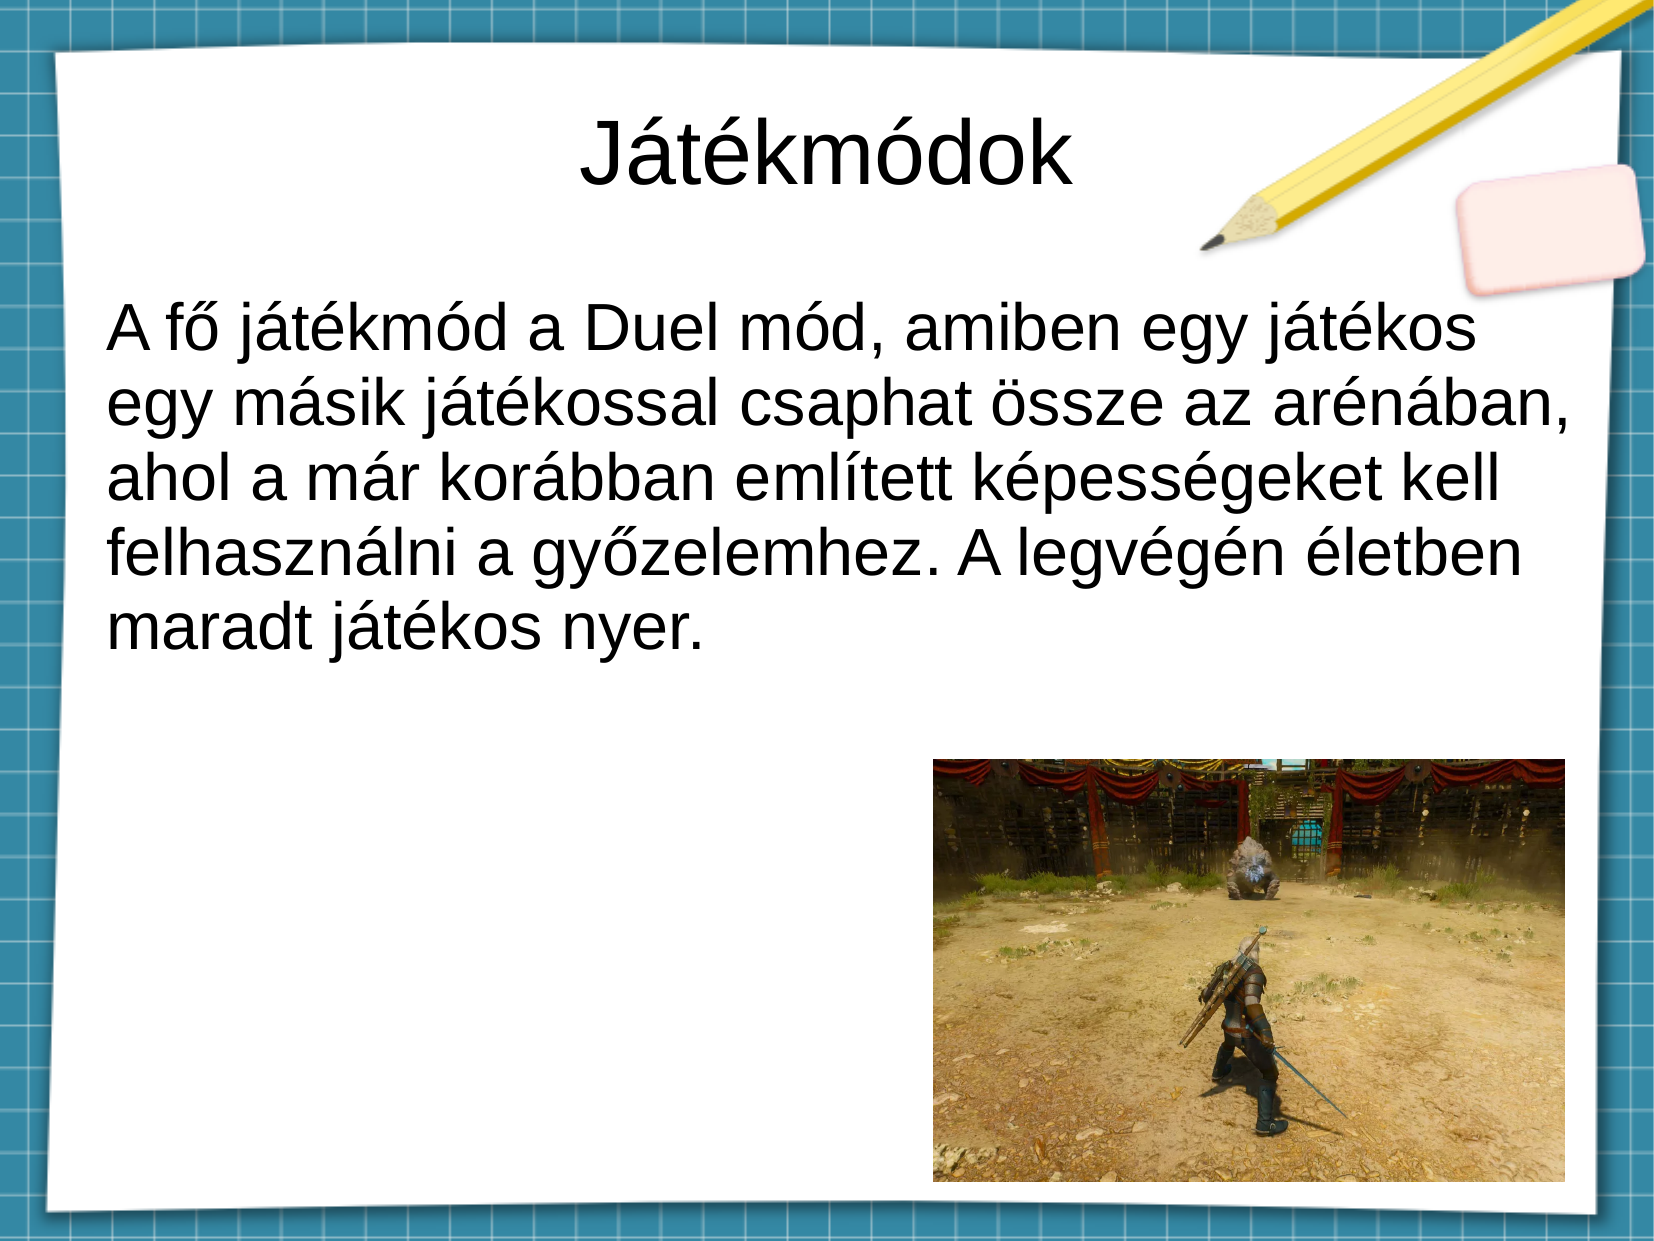

# Játékmódok
A fő játékmód a Duel mód, amiben egy játékos egy másik játékossal csaphat össze az arénában, ahol a már korábban említett képességeket kell felhasználni a győzelemhez. A legvégén életben maradt játékos nyer.